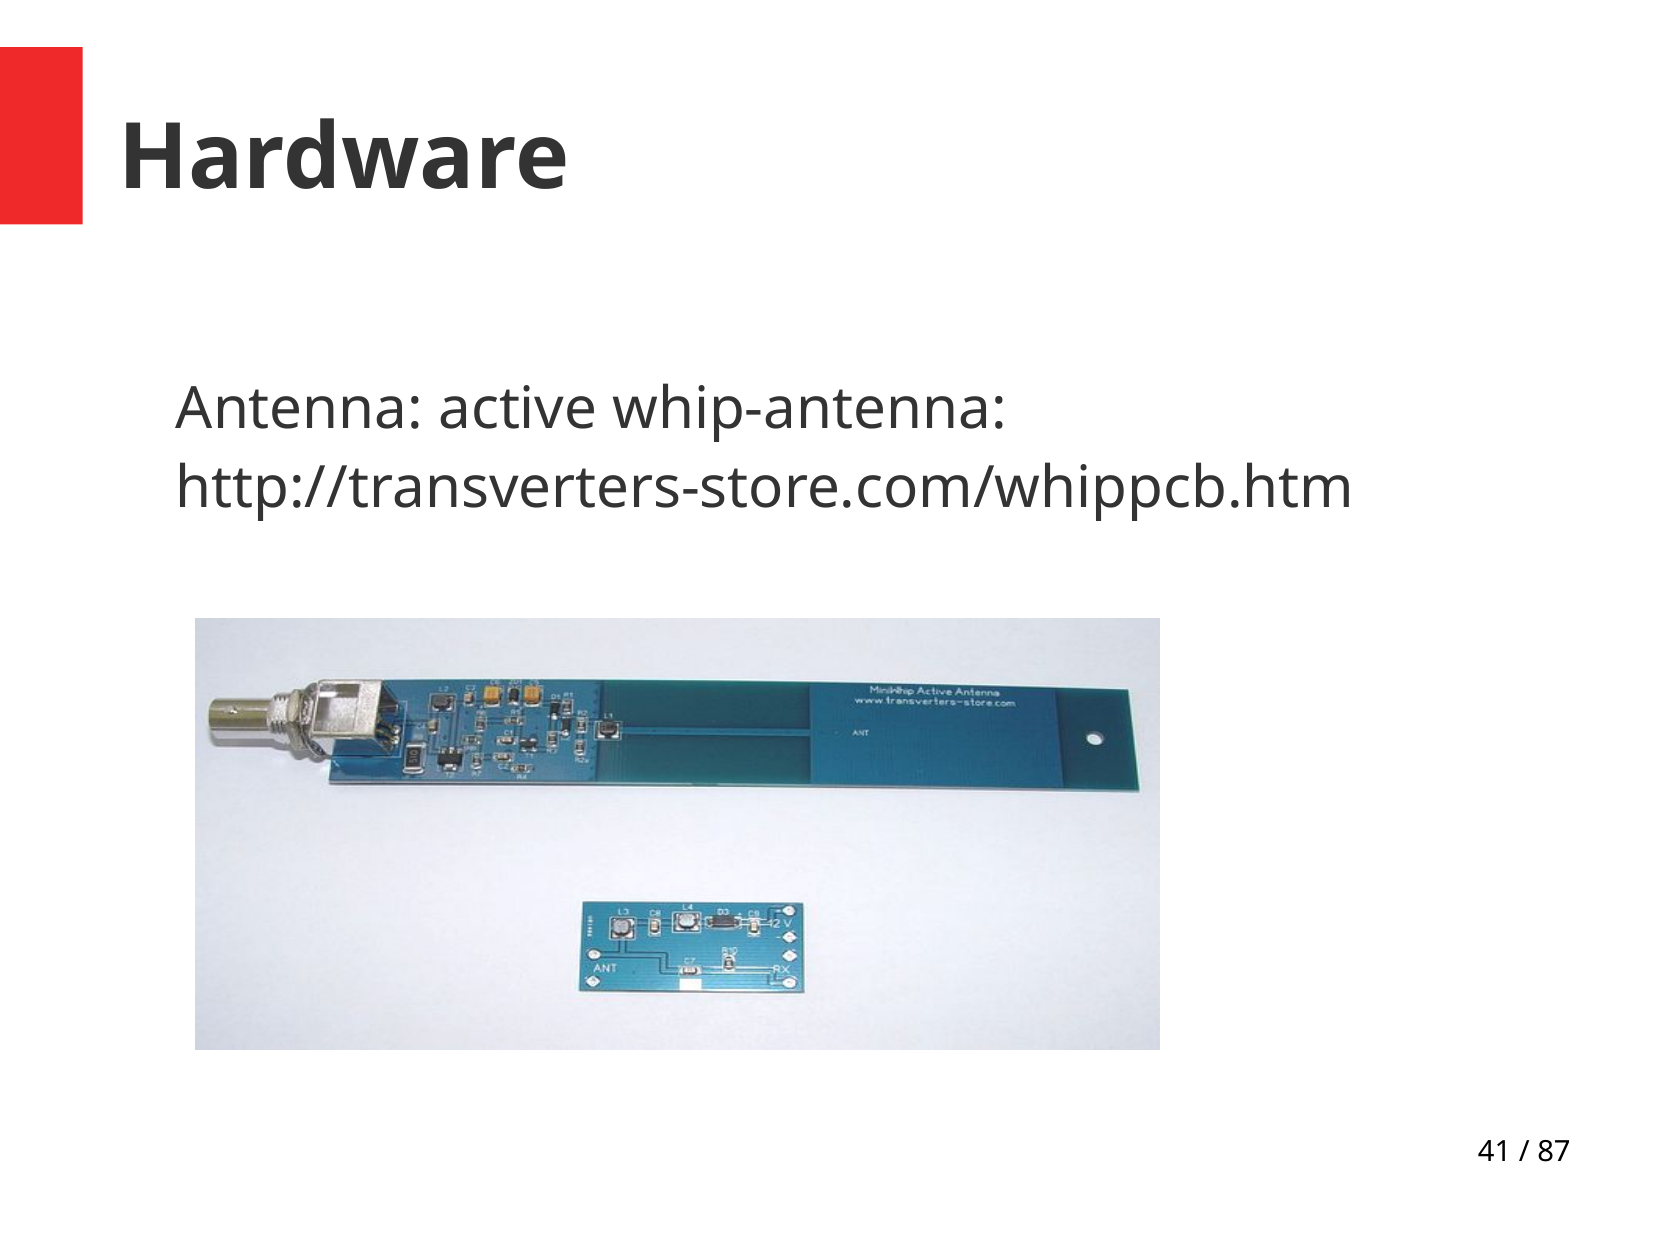

# Hardware
Antenna: active whip-antenna:
http://transverters-store.com/whippcb.htm
41